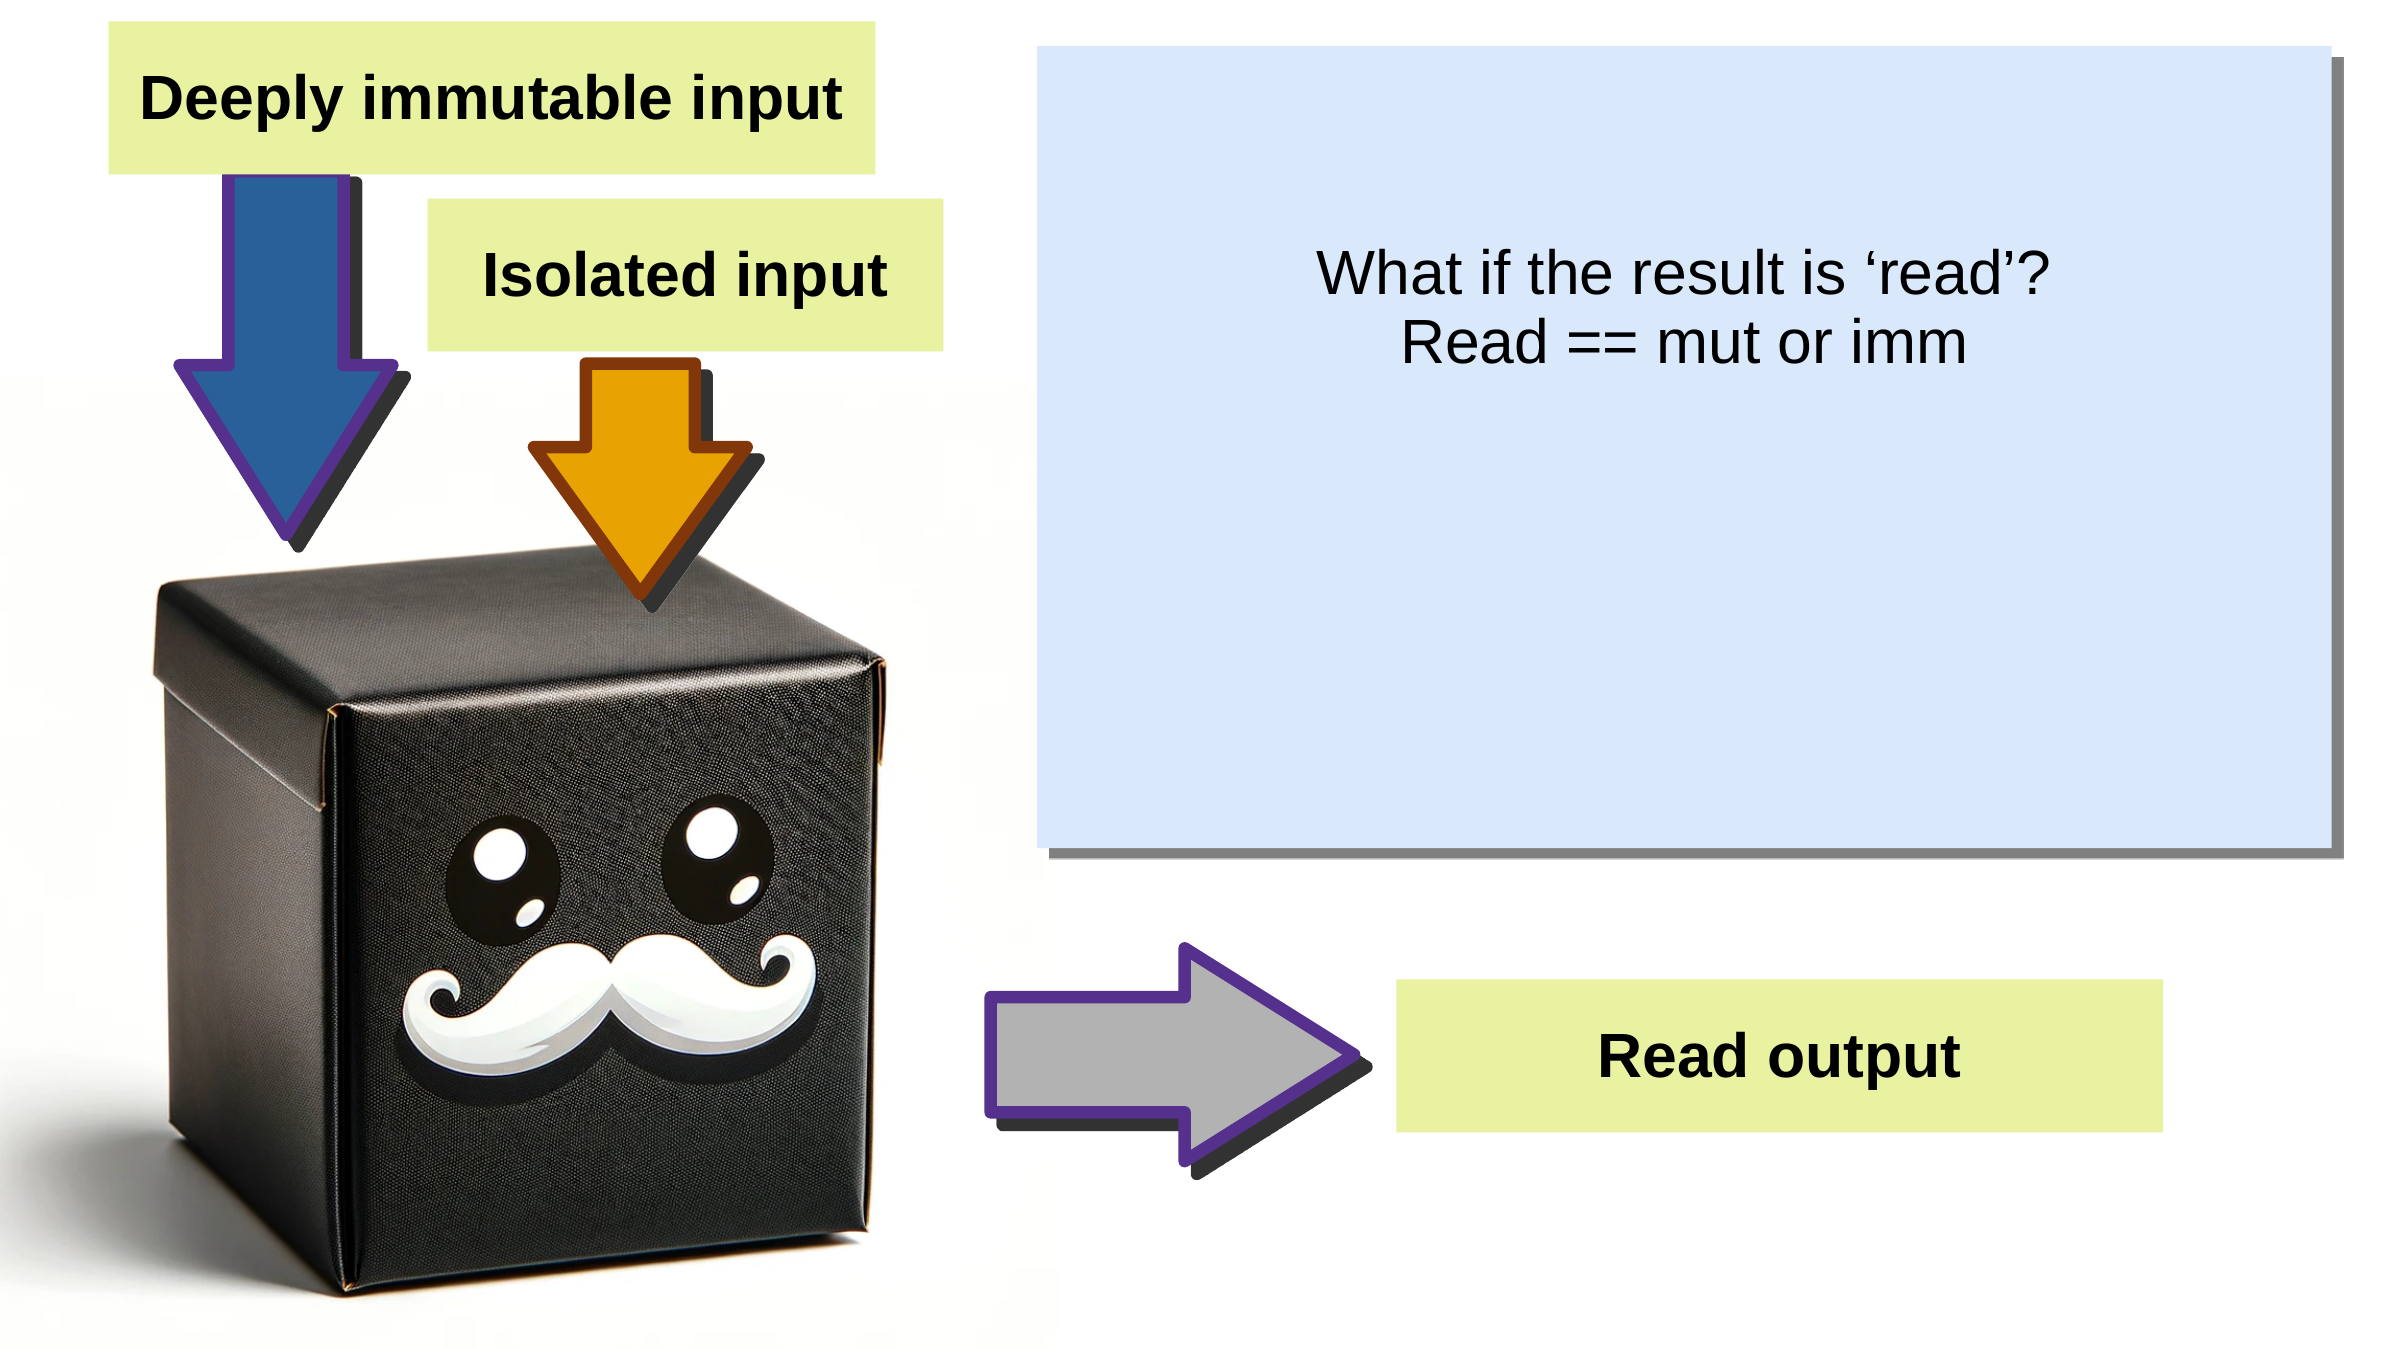

Deeply immutable input
What if the result is ‘read’?
Read == mut or imm
Isolated input
Read output